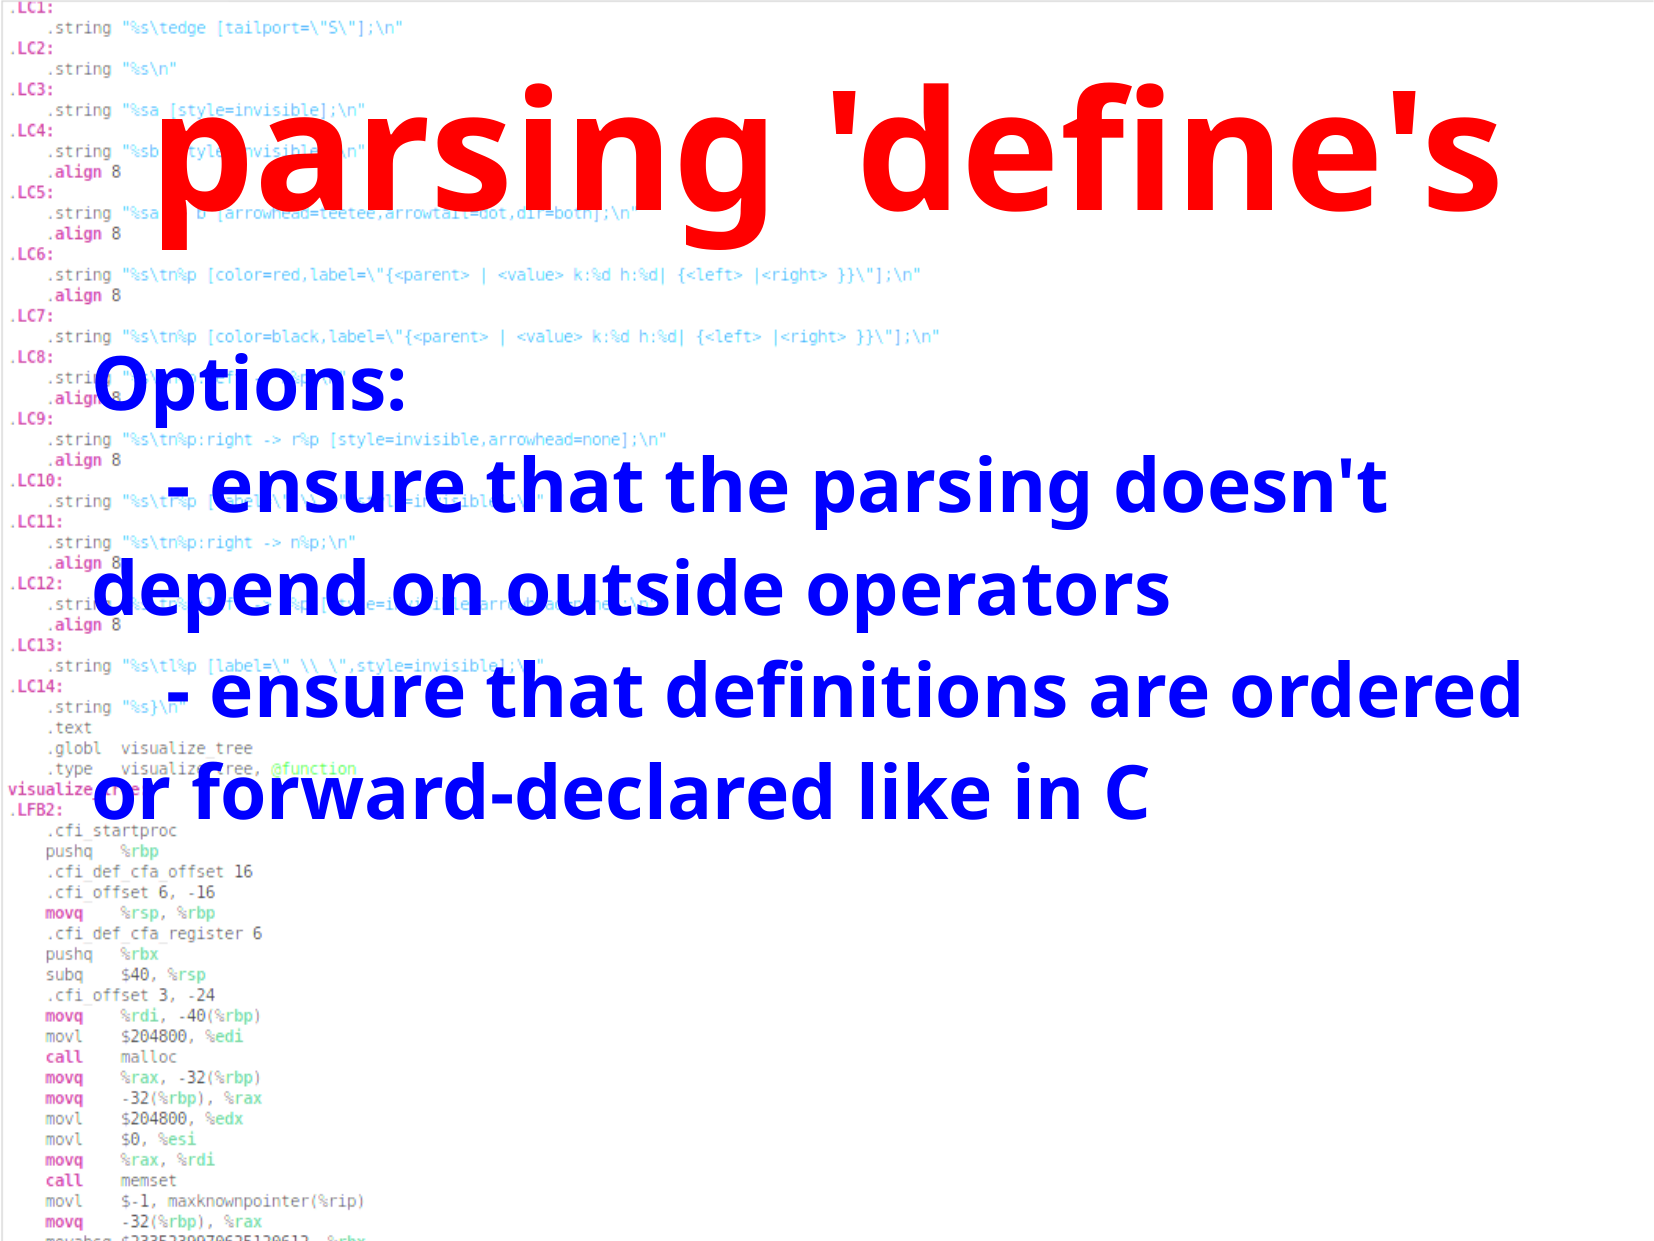

parsing 'define's
Options:
	- ensure that the parsing doesn't depend on outside operators
	- ensure that definitions are ordered or forward-declared like in C